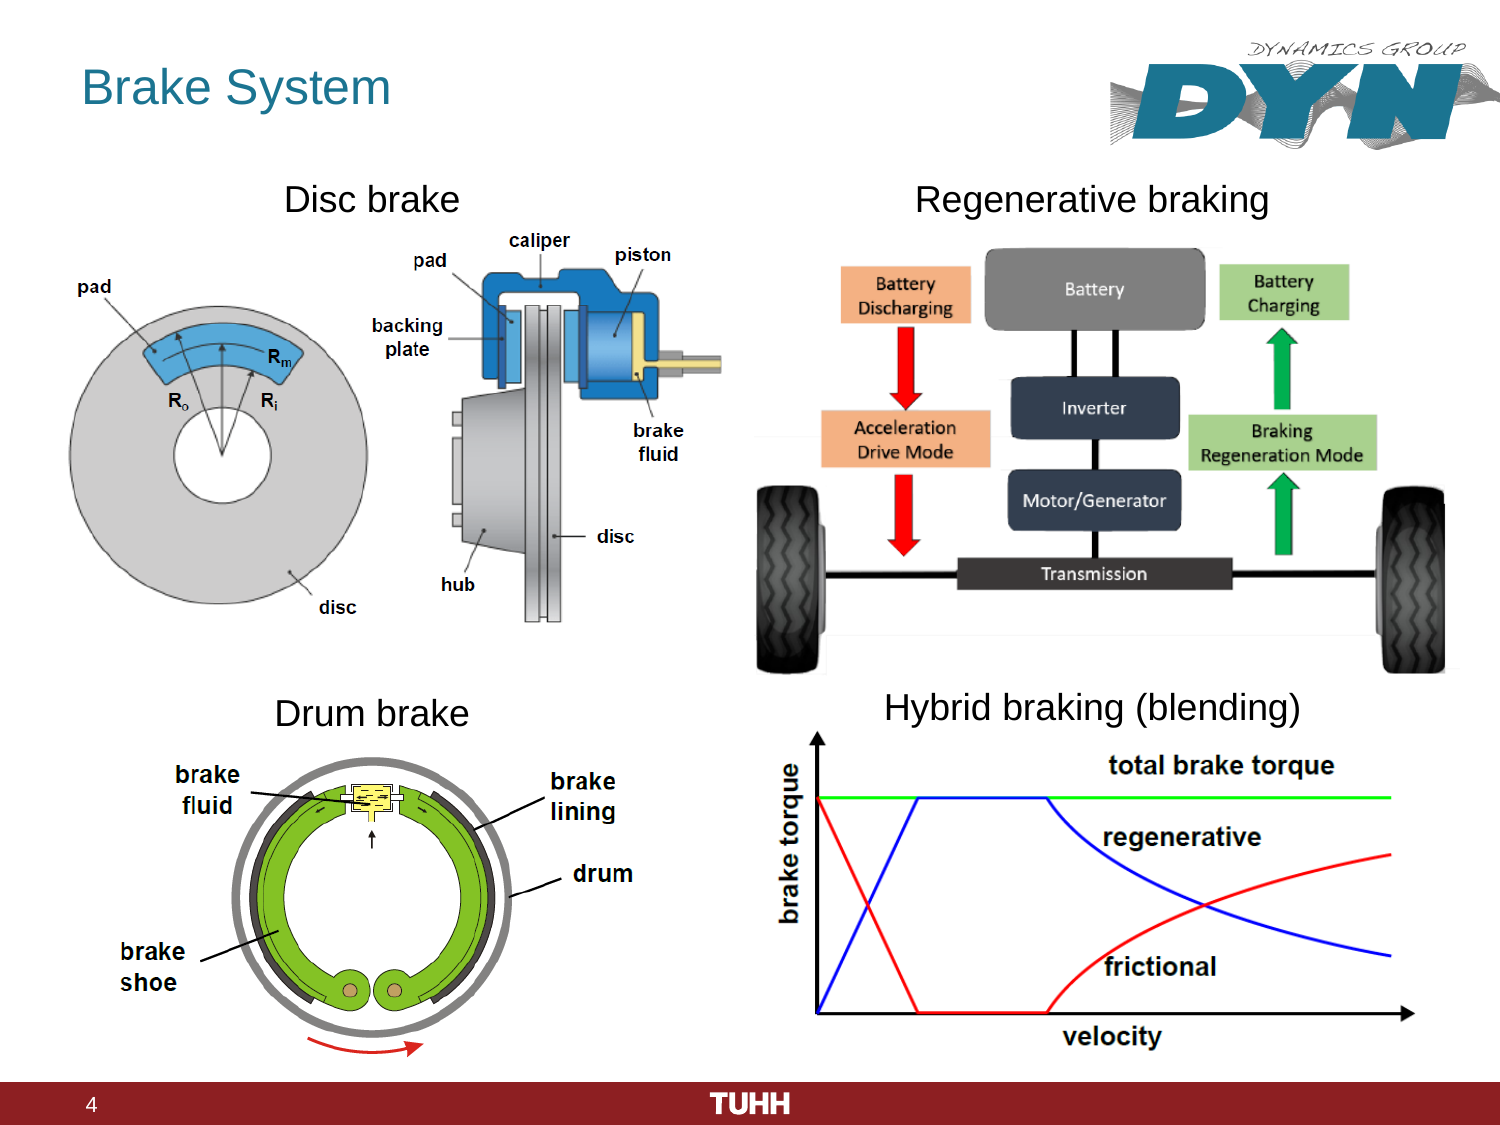

# Brake System
Disc brake
Regenerative braking
Hybrid braking (blending)
Drum brake